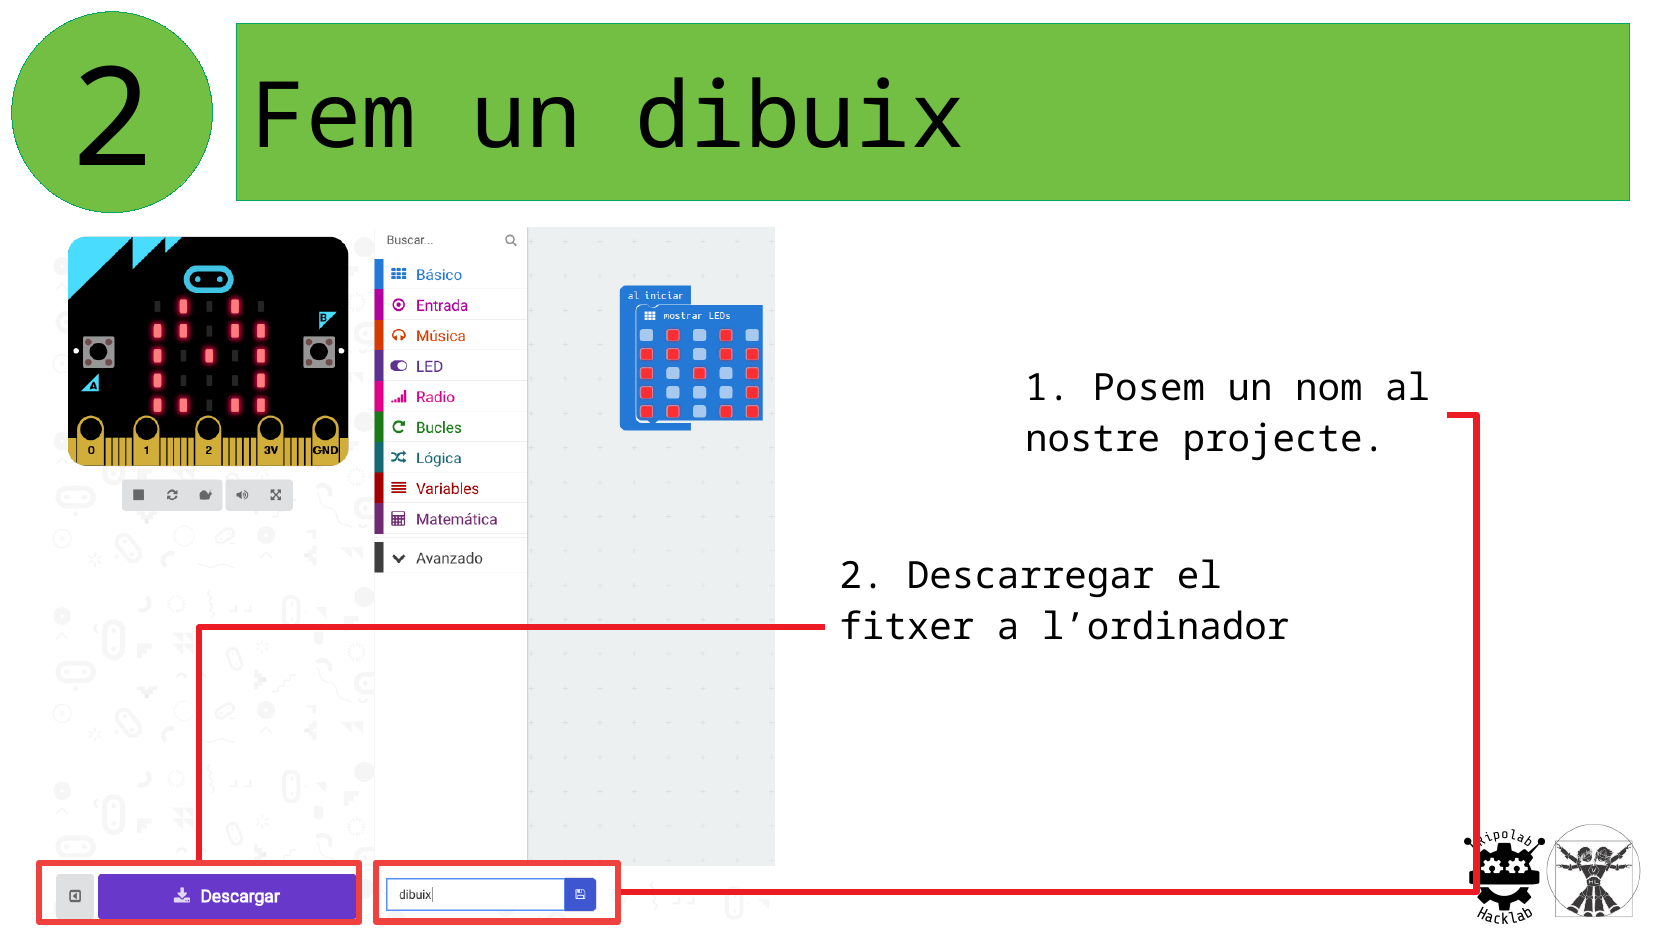

2
Fem un dibuix
1. Posem un nom al nostre projecte.
2. Descarregar el fitxer a l’ordinador